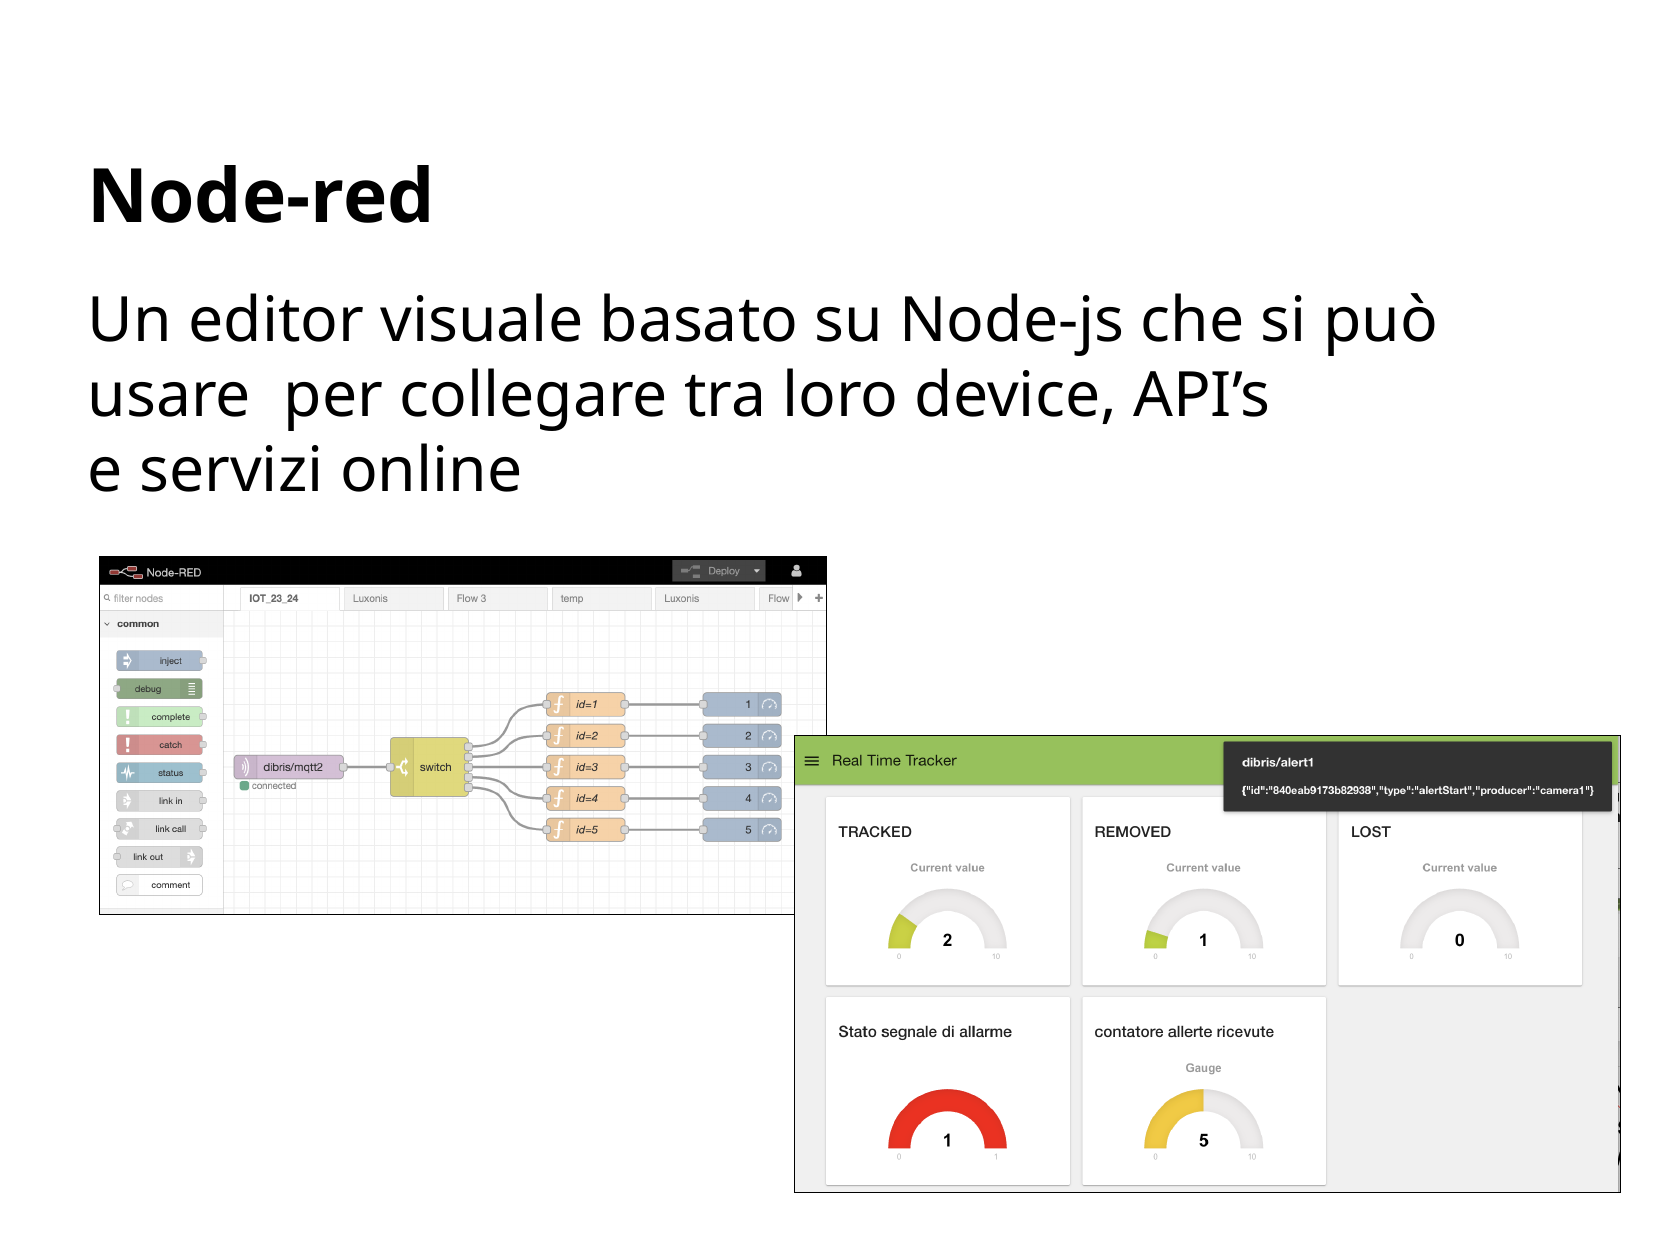

Node-red
Un editor visuale basato su Node-js che si può usare ​ per collegare tra loro device, API’s 
e servizi online​